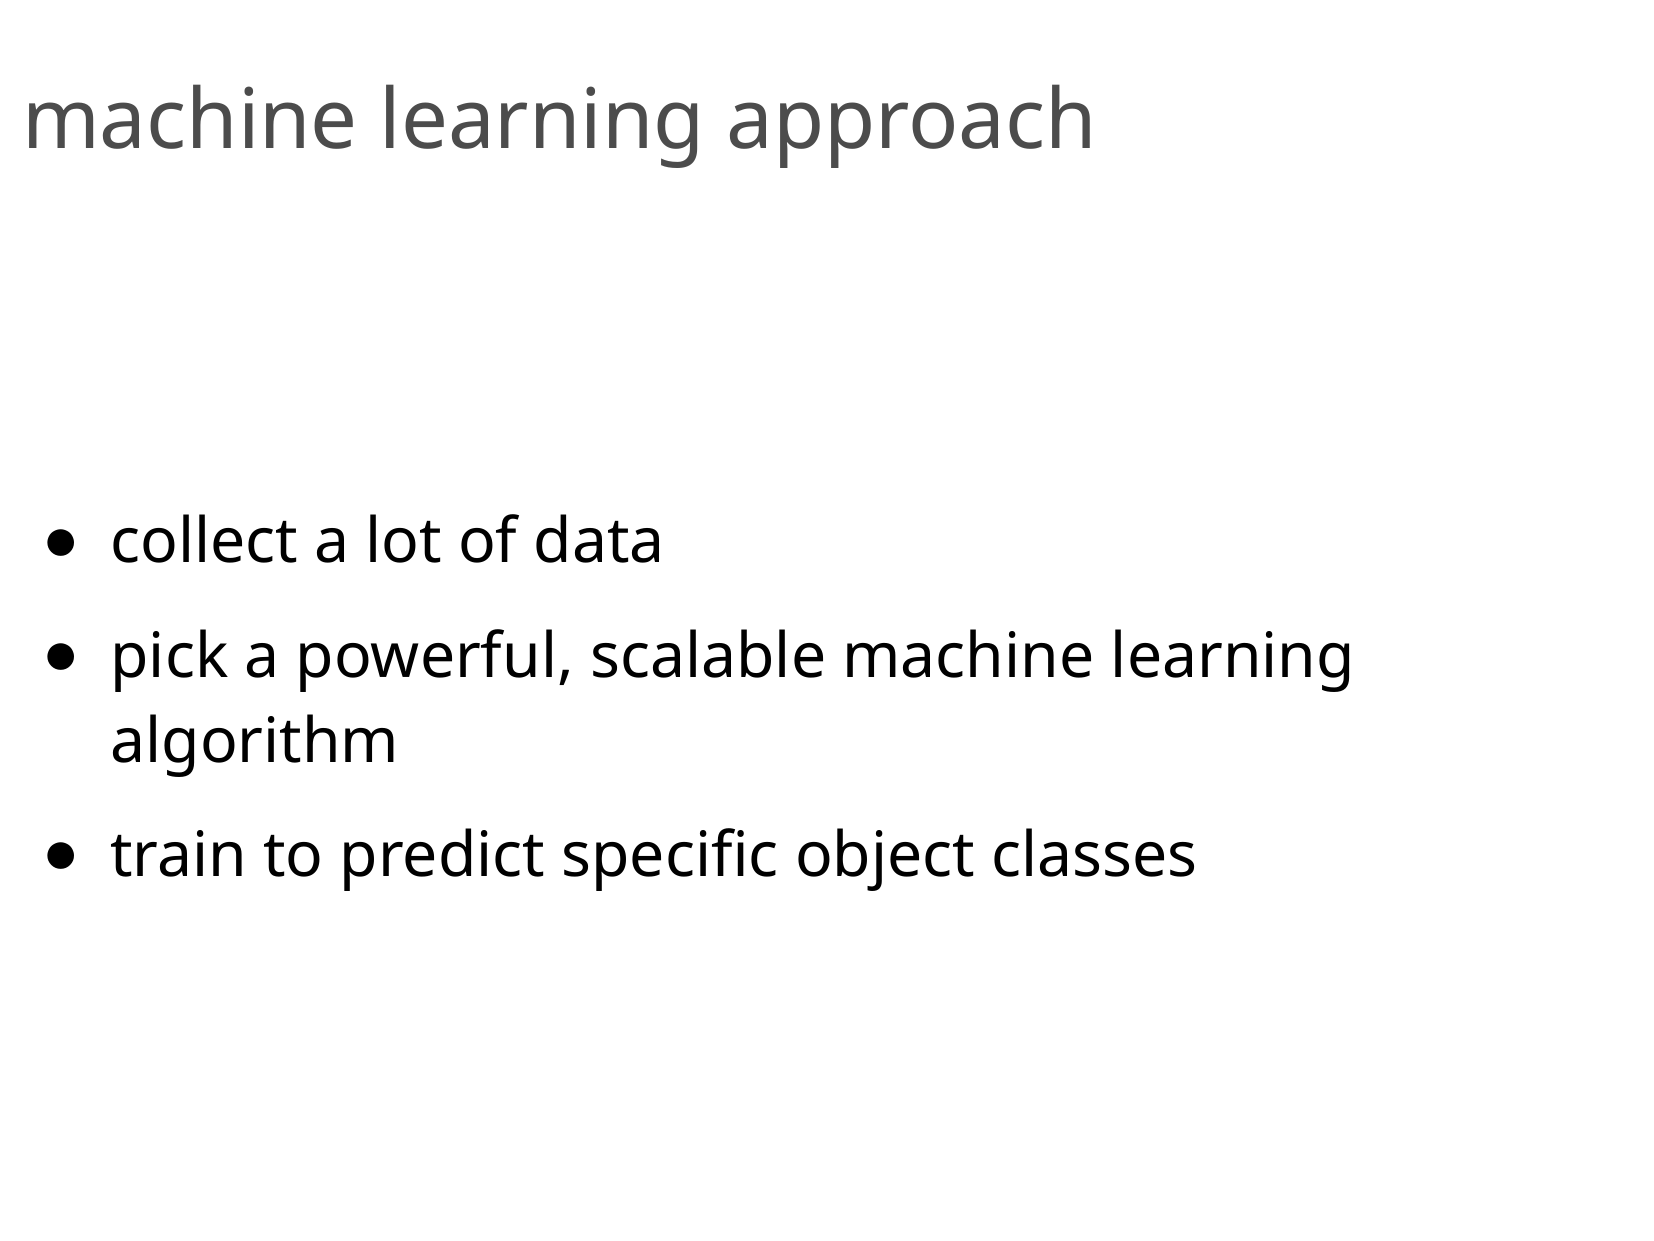

# machine learning approach
collect a lot of data
pick a powerful, scalable machine learning algorithm
train to predict specific object classes